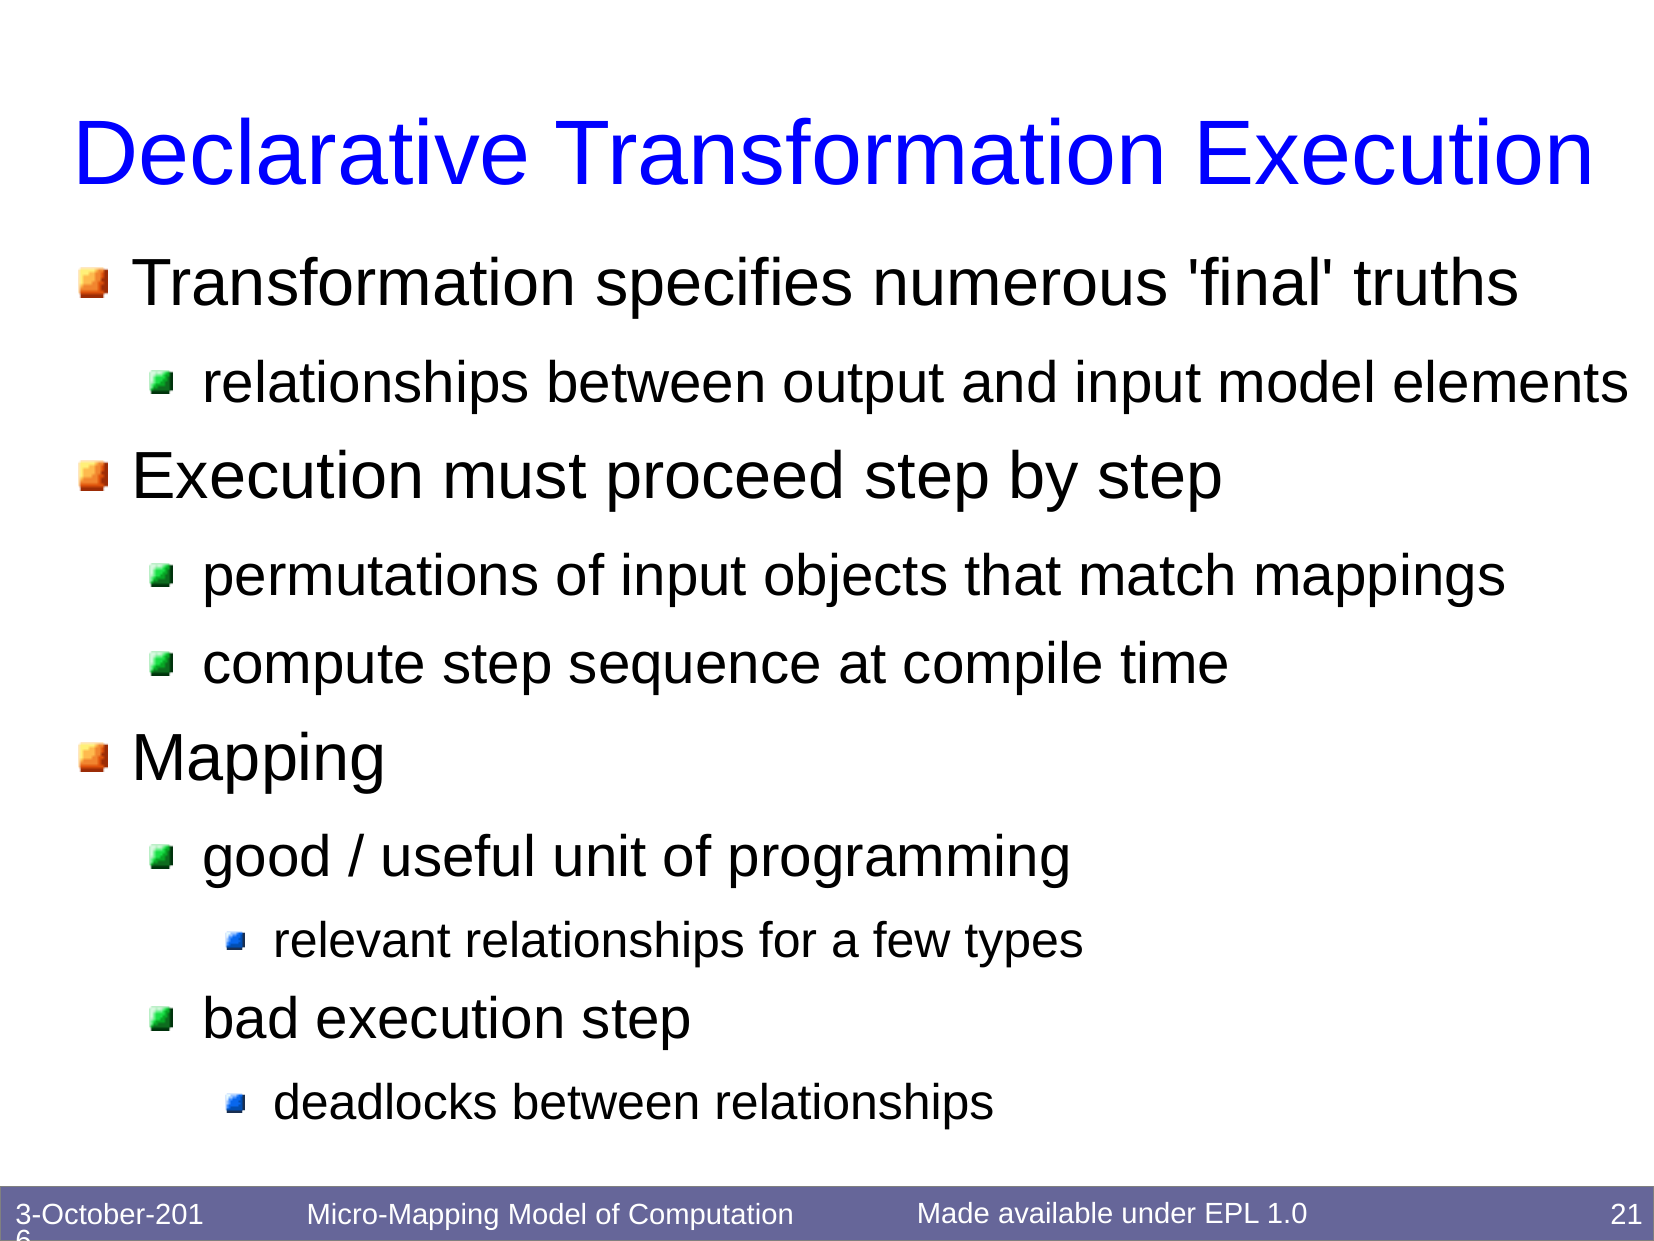

# Declarative Transformation Execution
Transformation specifies numerous 'final' truths
relationships between output and input model elements
Execution must proceed step by step
permutations of input objects that match mappings
compute step sequence at compile time
Mapping
good / useful unit of programming
relevant relationships for a few types
bad execution step
deadlocks between relationships
3-October-2016
Micro-Mapping Model of Computation
21